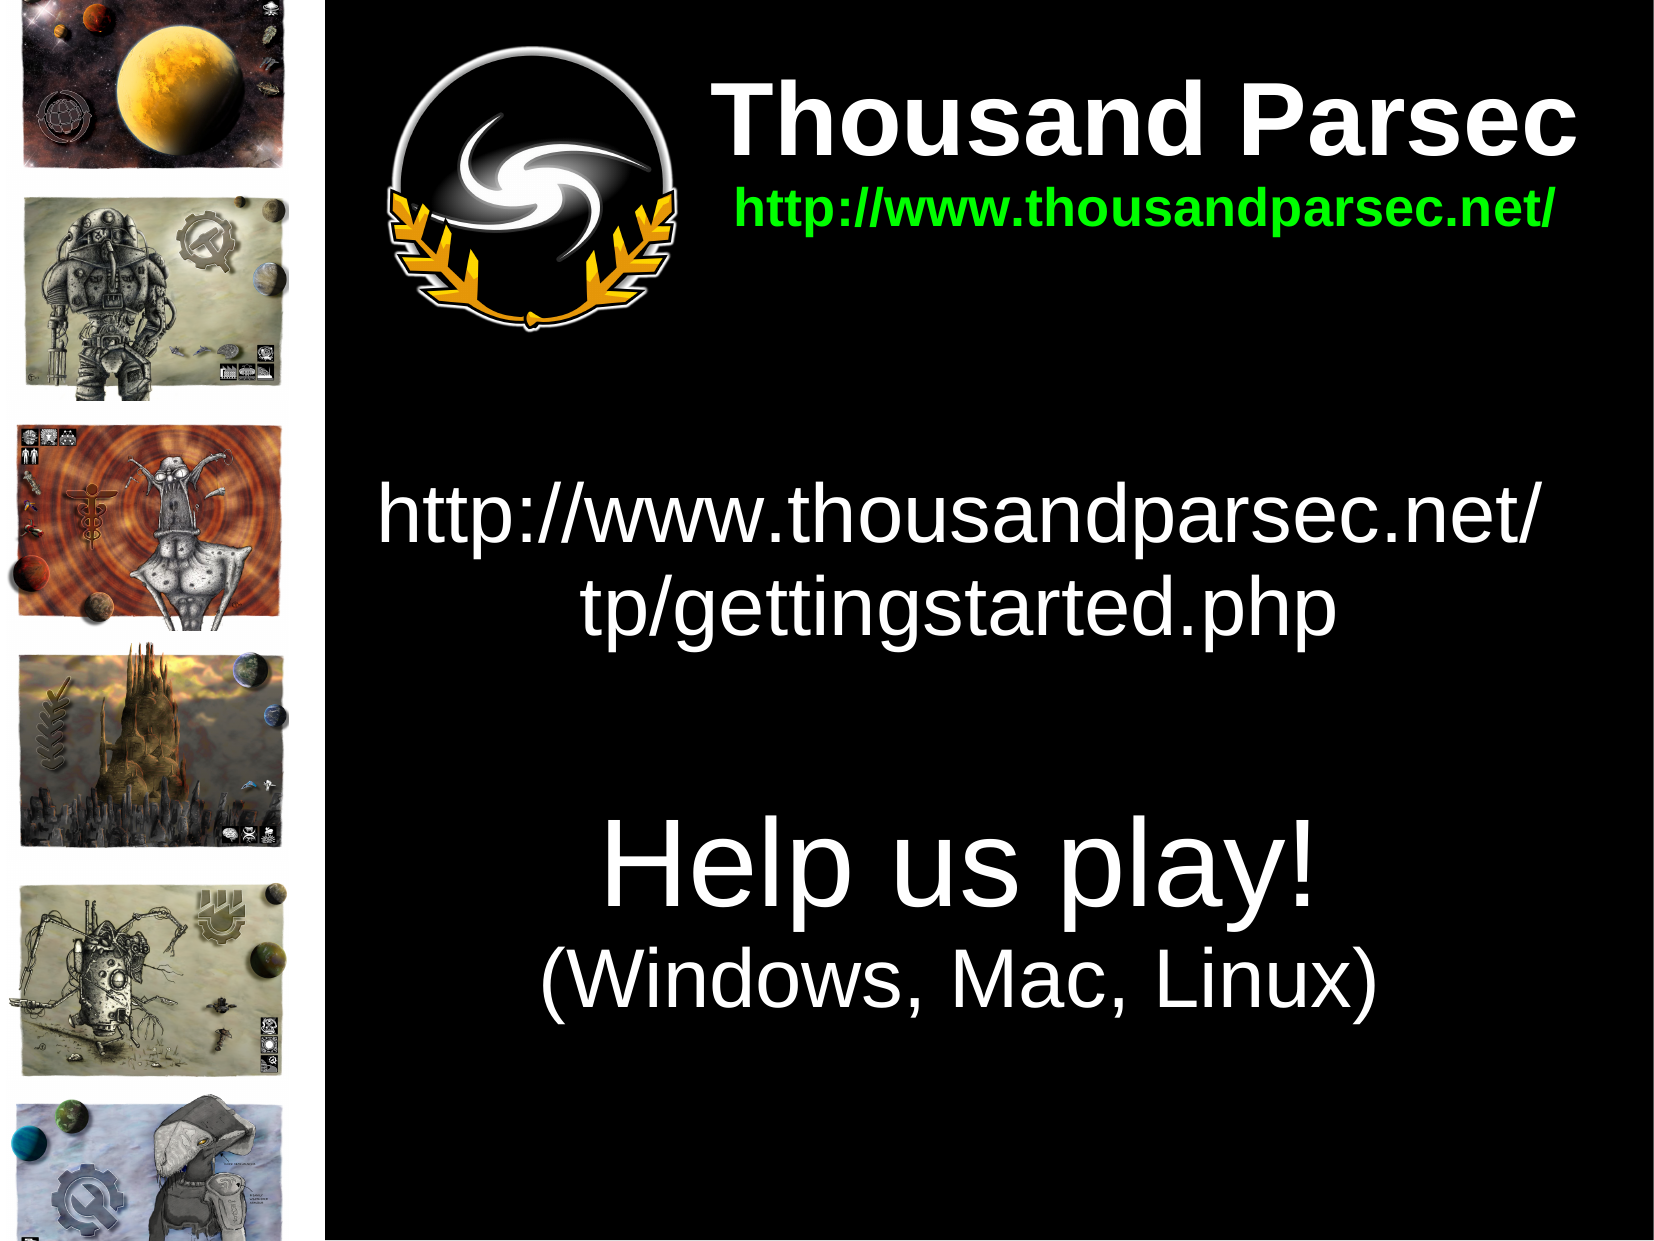

# Thousand Parsec http://www.thousandparsec.net/
http://www.thousandparsec.net/
tp/gettingstarted.php
Help us play!
(Windows, Mac, Linux)